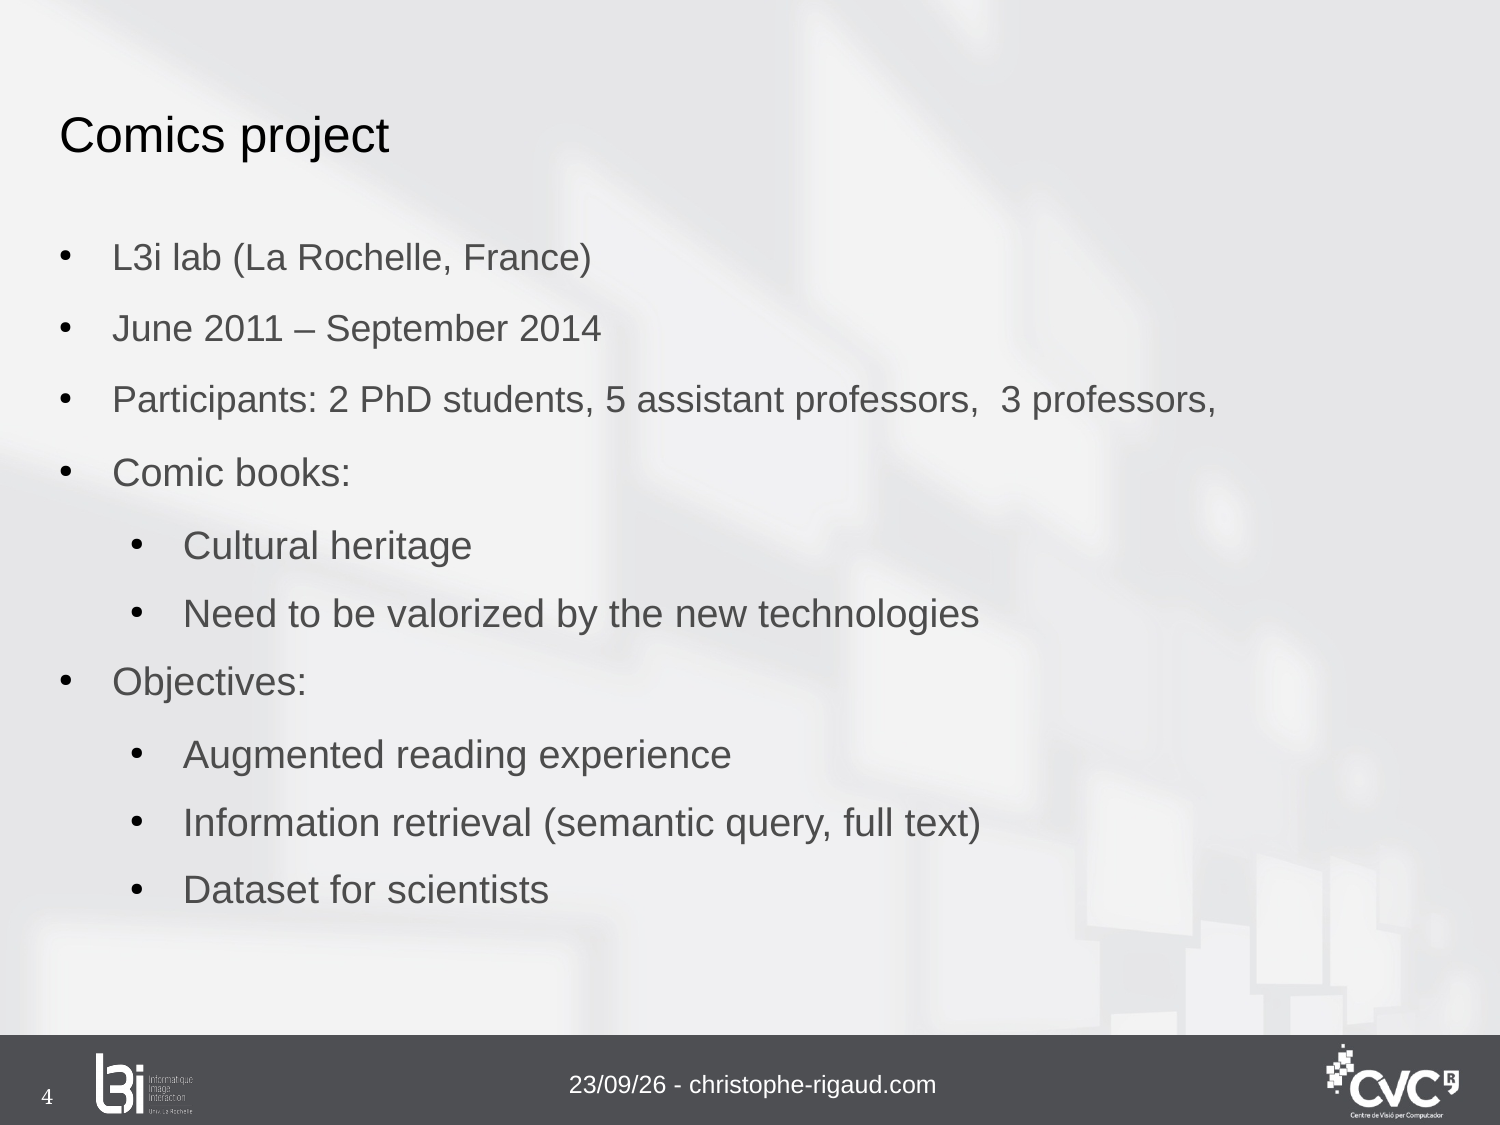

# Comics project
L3i lab (La Rochelle, France)
June 2011 – September 2014
Participants: 2 PhD students, 5 assistant professors, 3 professors,
Comic books:
Cultural heritage
Need to be valorized by the new technologies
Objectives:
Augmented reading experience
Information retrieval (semantic query, full text)
Dataset for scientists
 - christophe-rigaud.com
4